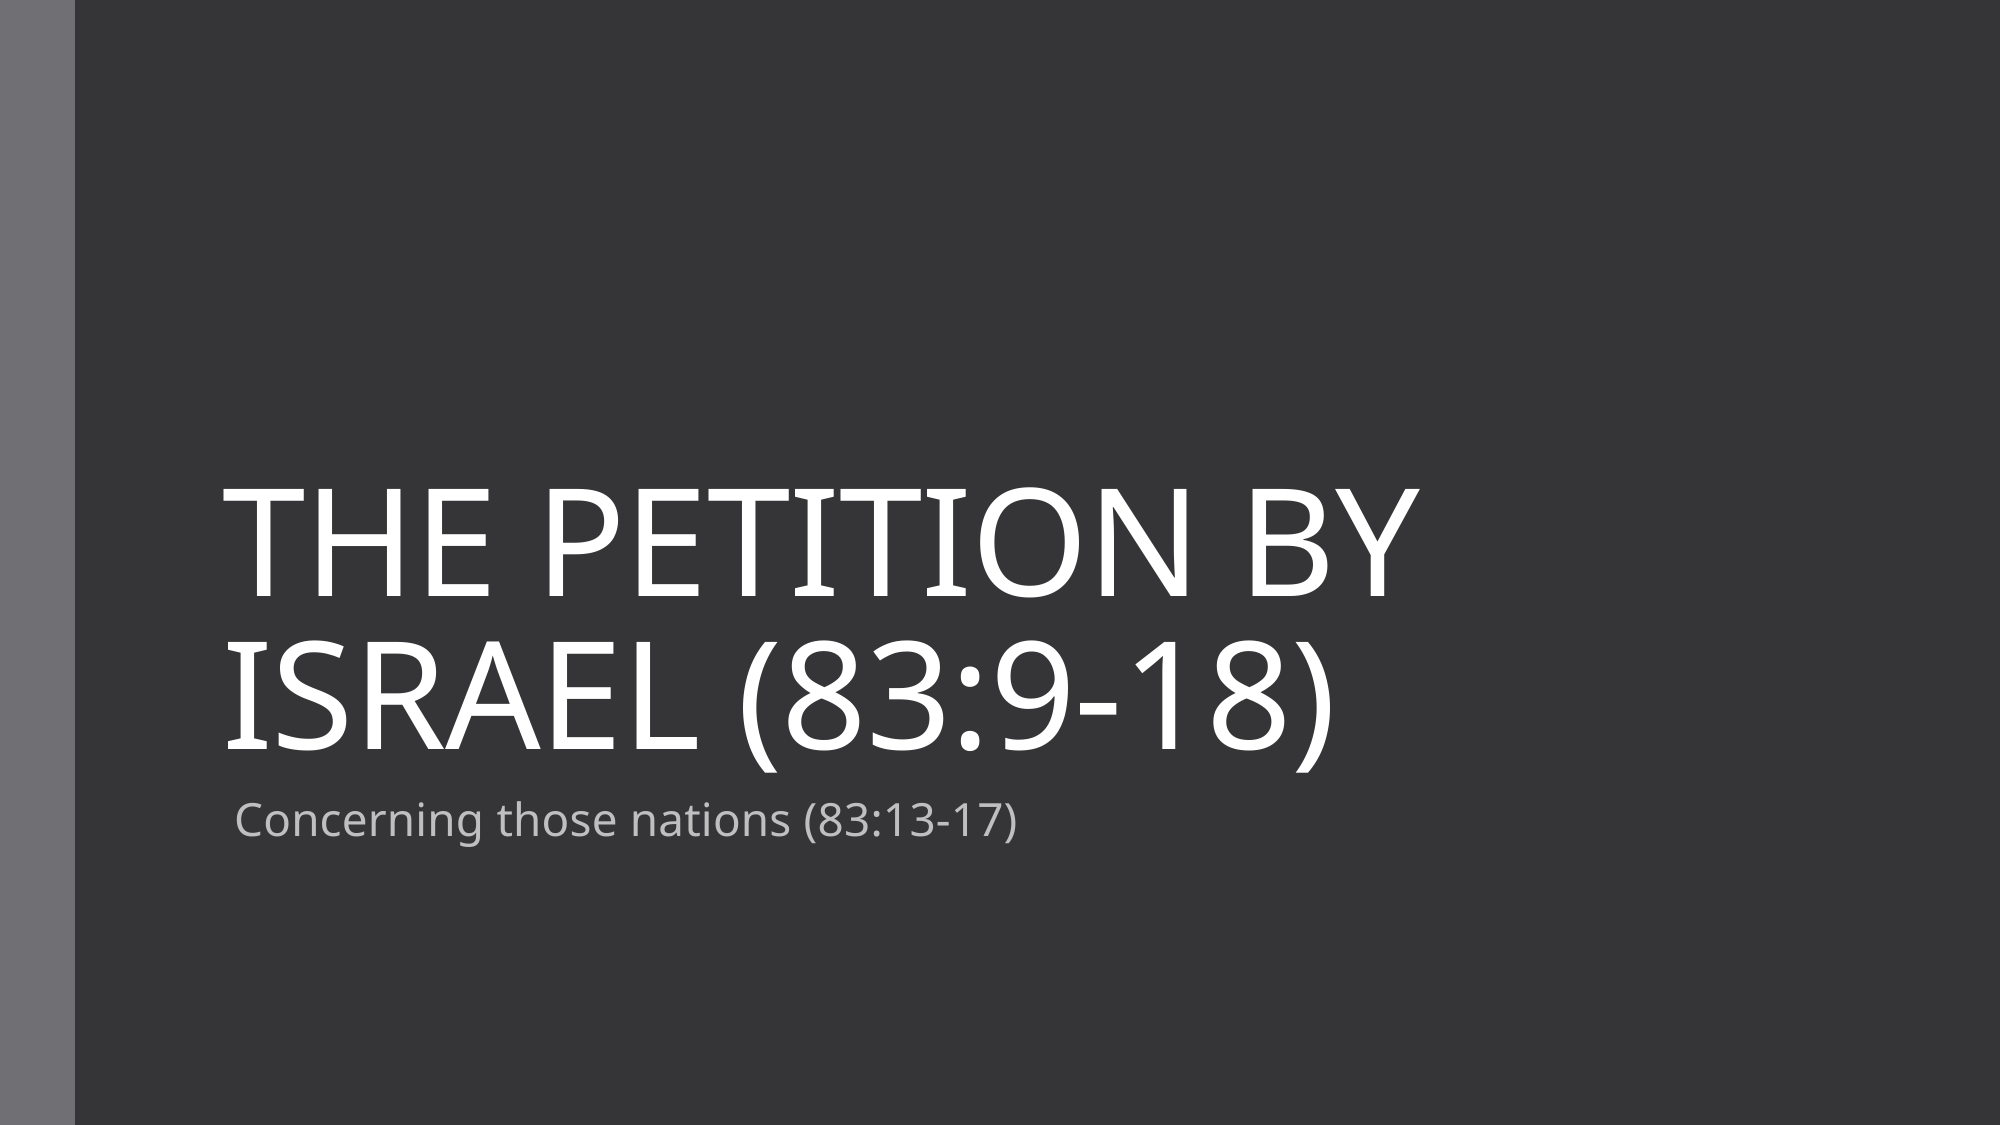

# THE PETITION BY ISRAEL (83:9-18)
 Concerning those nations (83:13-17)